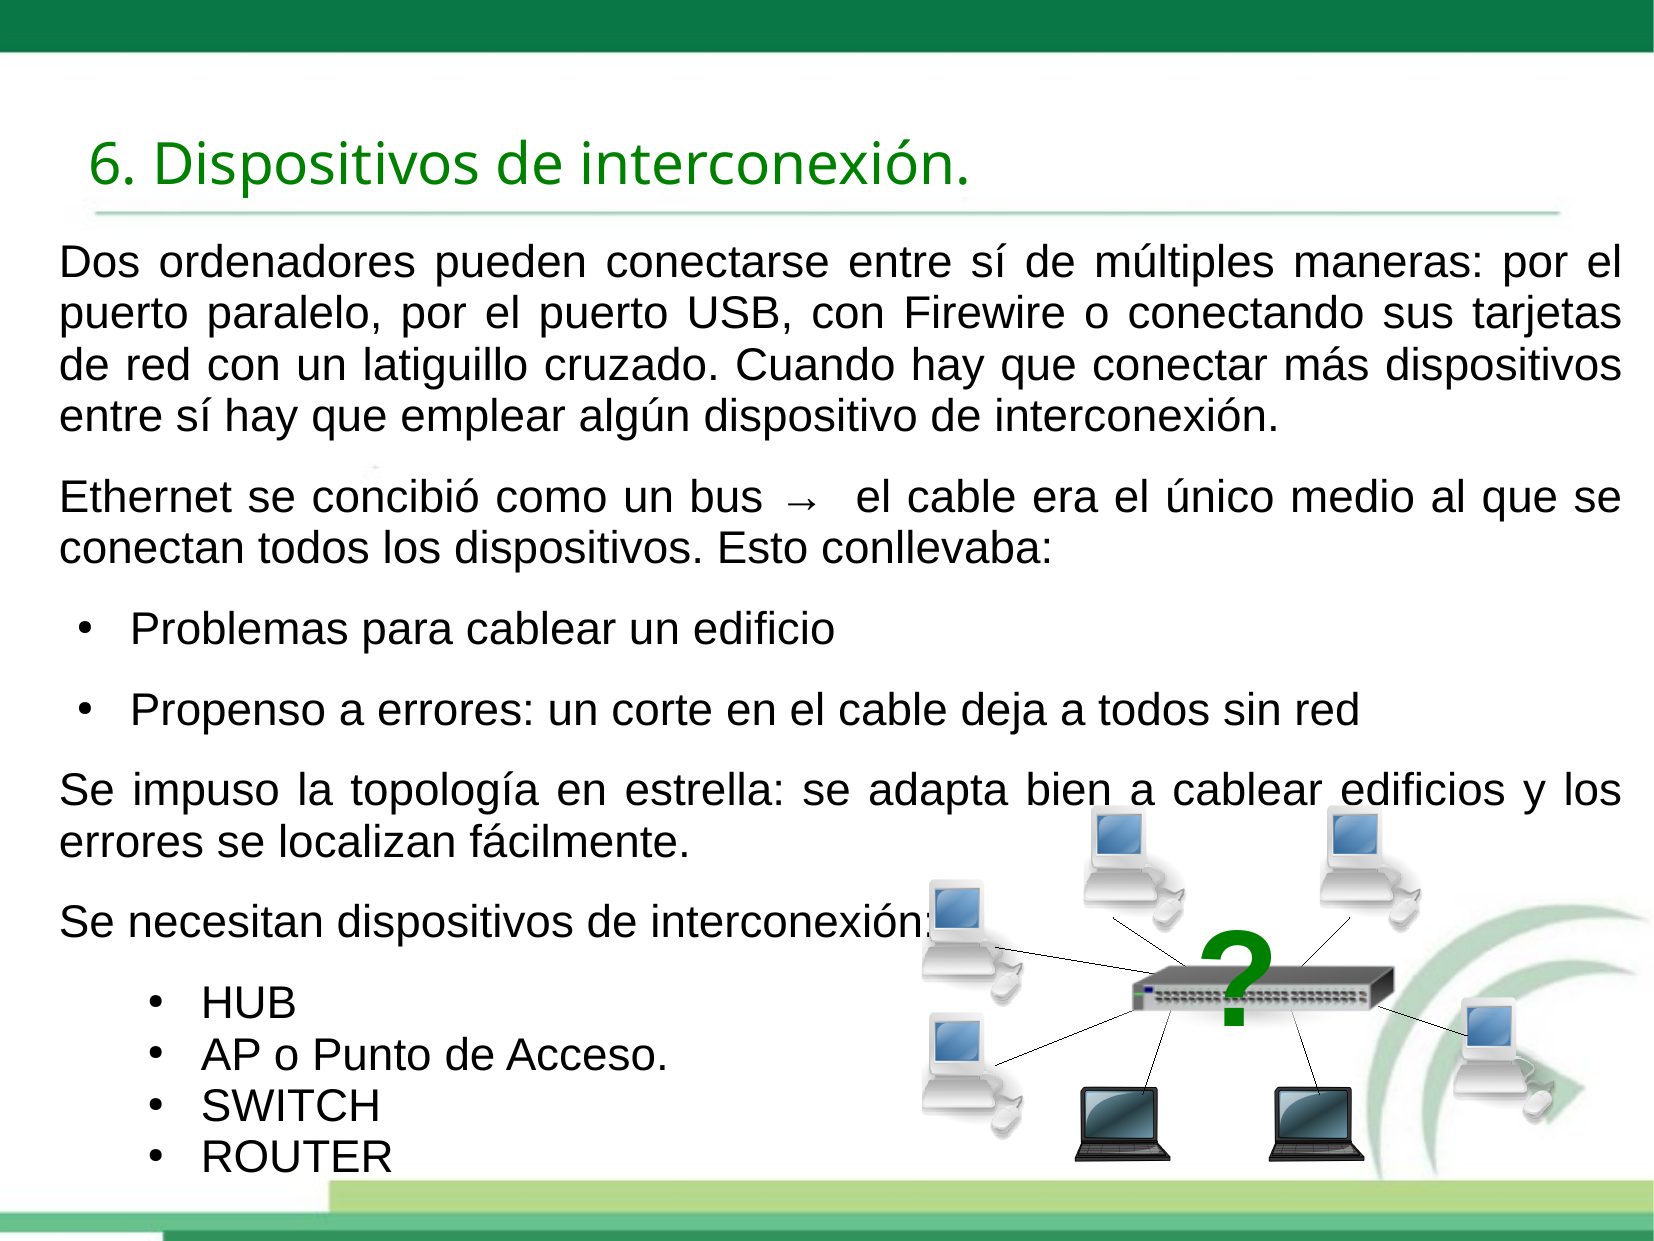

# 6. Dispositivos de interconexión.
Dos ordenadores pueden conectarse entre sí de múltiples maneras: por el puerto paralelo, por el puerto USB, con Firewire o conectando sus tarjetas de red con un latiguillo cruzado. Cuando hay que conectar más dispositivos entre sí hay que emplear algún dispositivo de interconexión.
Ethernet se concibió como un bus → el cable era el único medio al que se conectan todos los dispositivos. Esto conllevaba:
Problemas para cablear un edificio
Propenso a errores: un corte en el cable deja a todos sin red
Se impuso la topología en estrella: se adapta bien a cablear edificios y los errores se localizan fácilmente.
Se necesitan dispositivos de interconexión:
HUB
AP o Punto de Acceso.
SWITCH
ROUTER
?